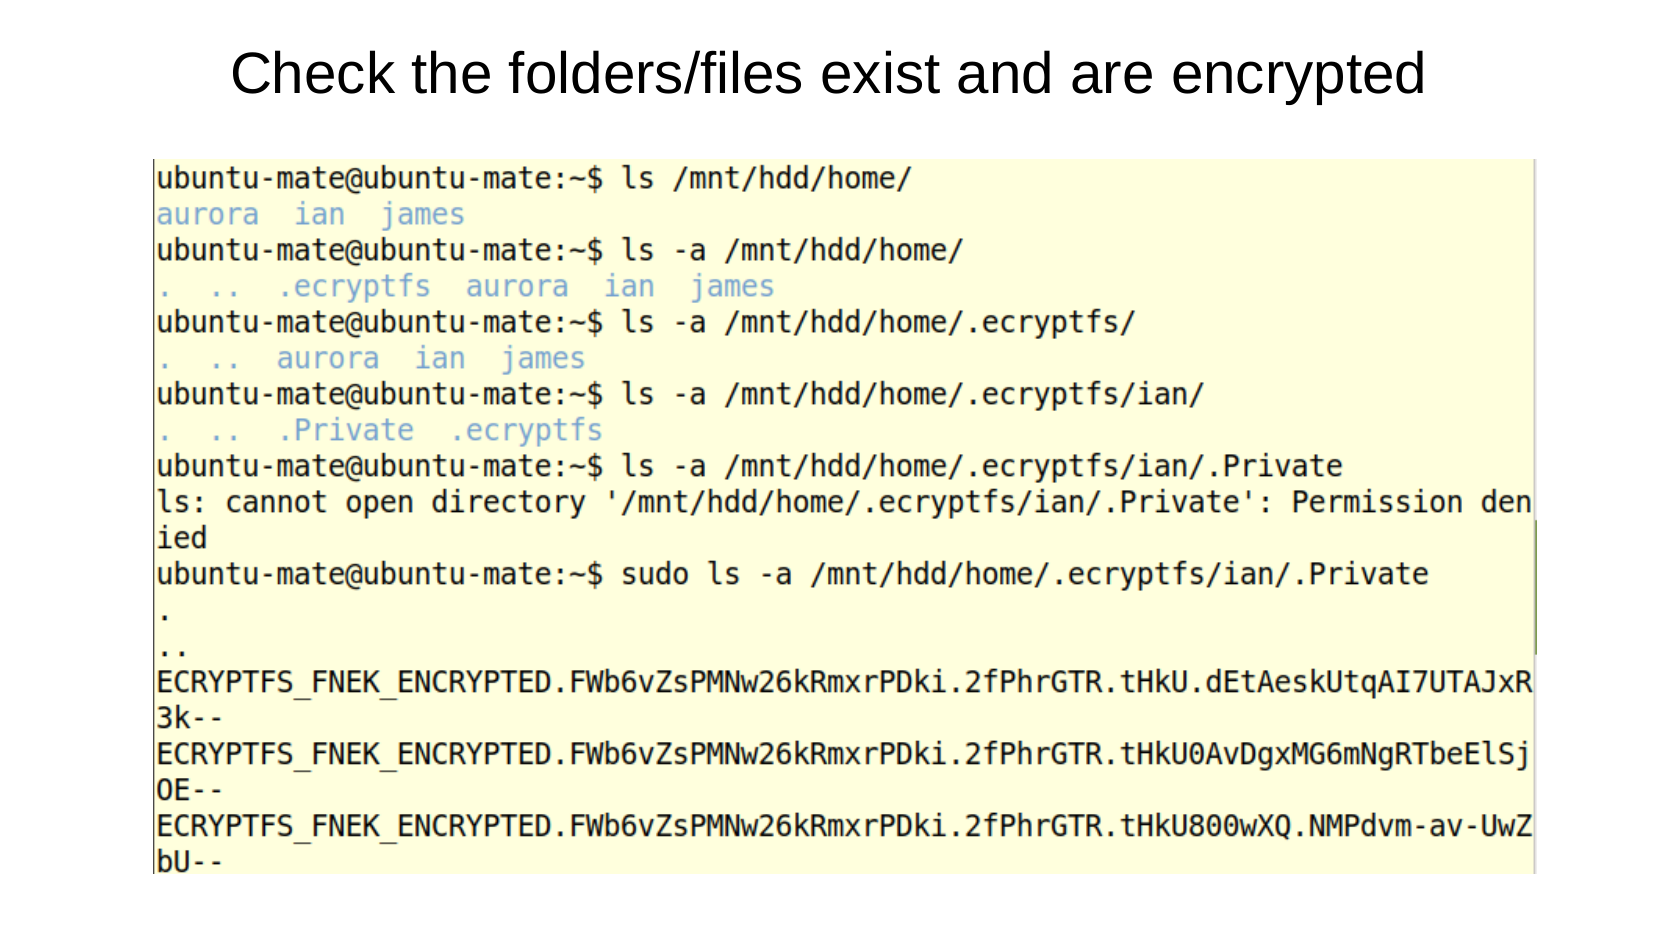

# Check the folders/files exist and are encrypted